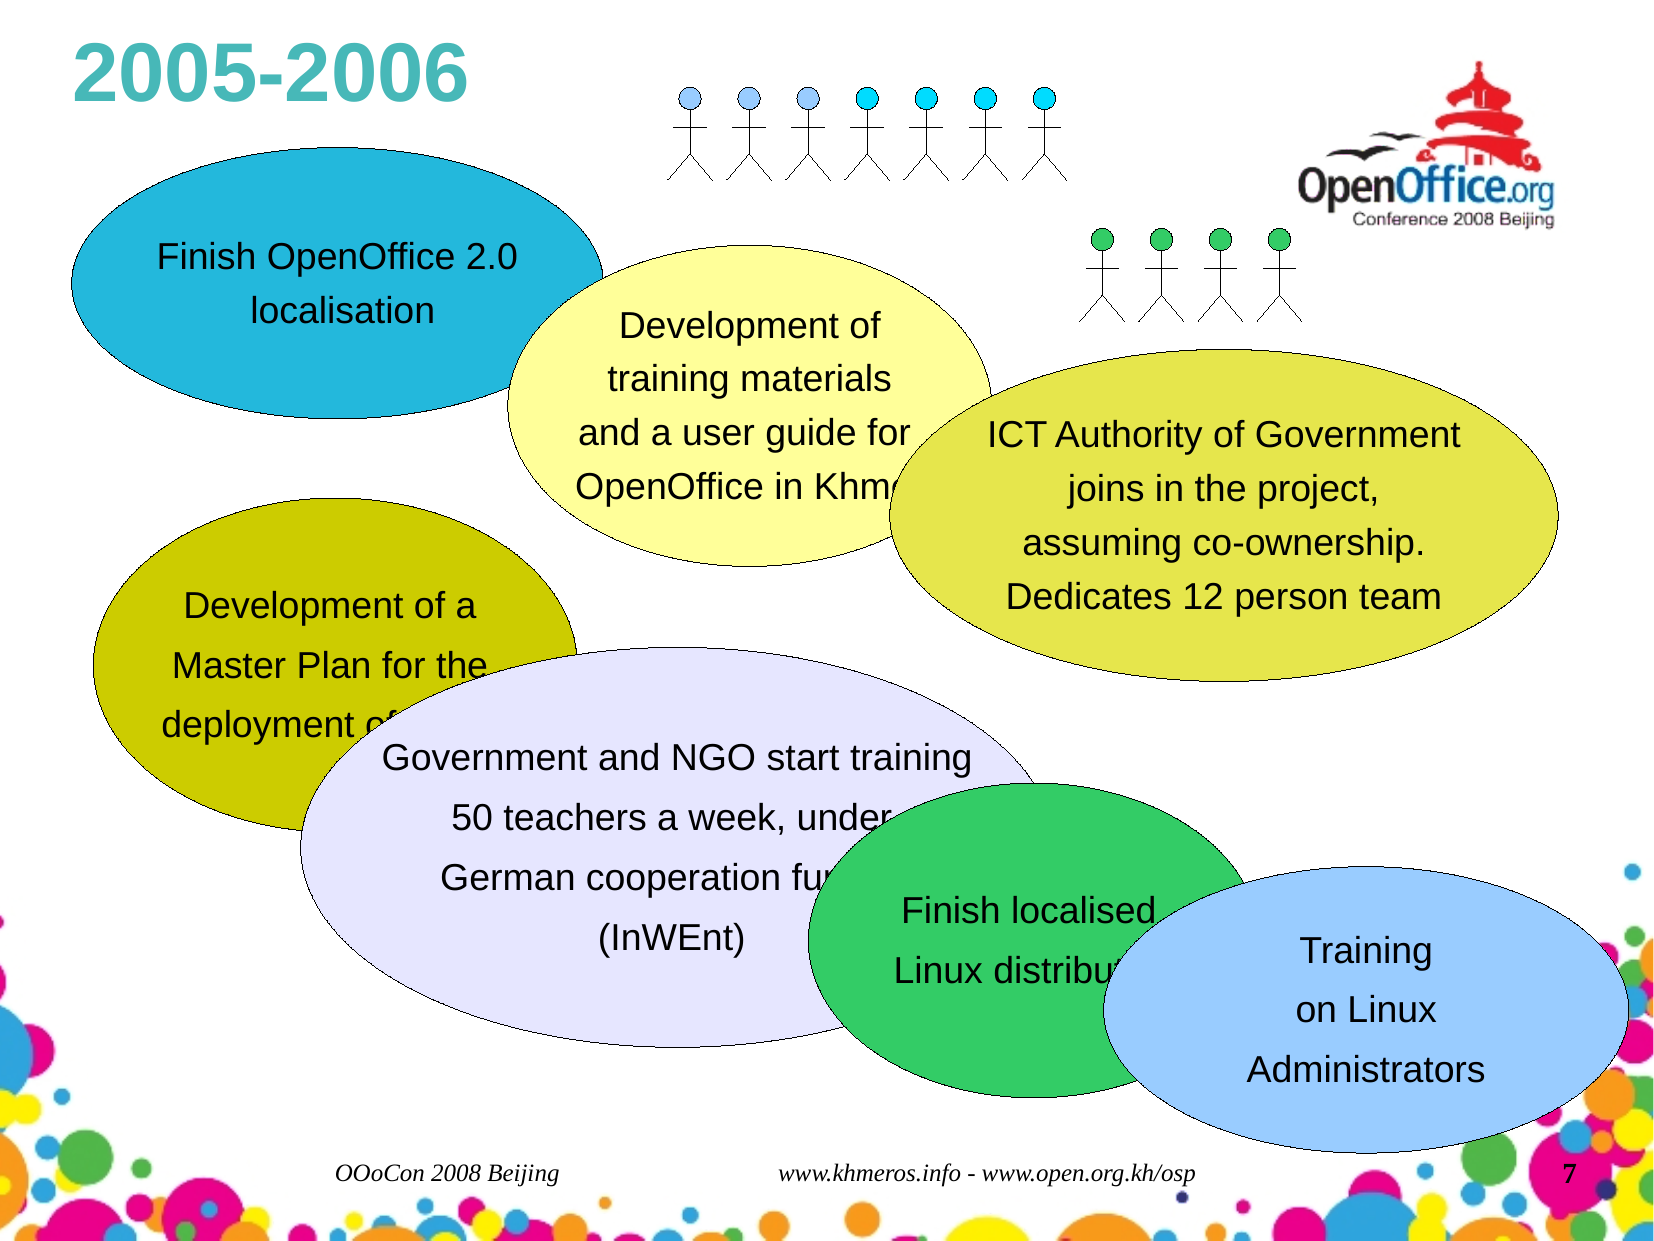

2005-2006
Finish OpenOffice 2.0
 localisation
Development of
training materials
and a user guide for
OpenOffice in Khmer
ICT Authority of Government
 joins in the project,
assuming co-ownership.
Dedicates 12 person team
Development of a
Master Plan for the
deployment of FOSS
Government and NGO start training
50 teachers a week, under
German cooperation funding
(InWEnt)
Finish localised
Linux distribution
Training
on Linux
Administrators
7
OOoCon 2008 Beijing www.khmeros.info - www.open.org.kh/osp